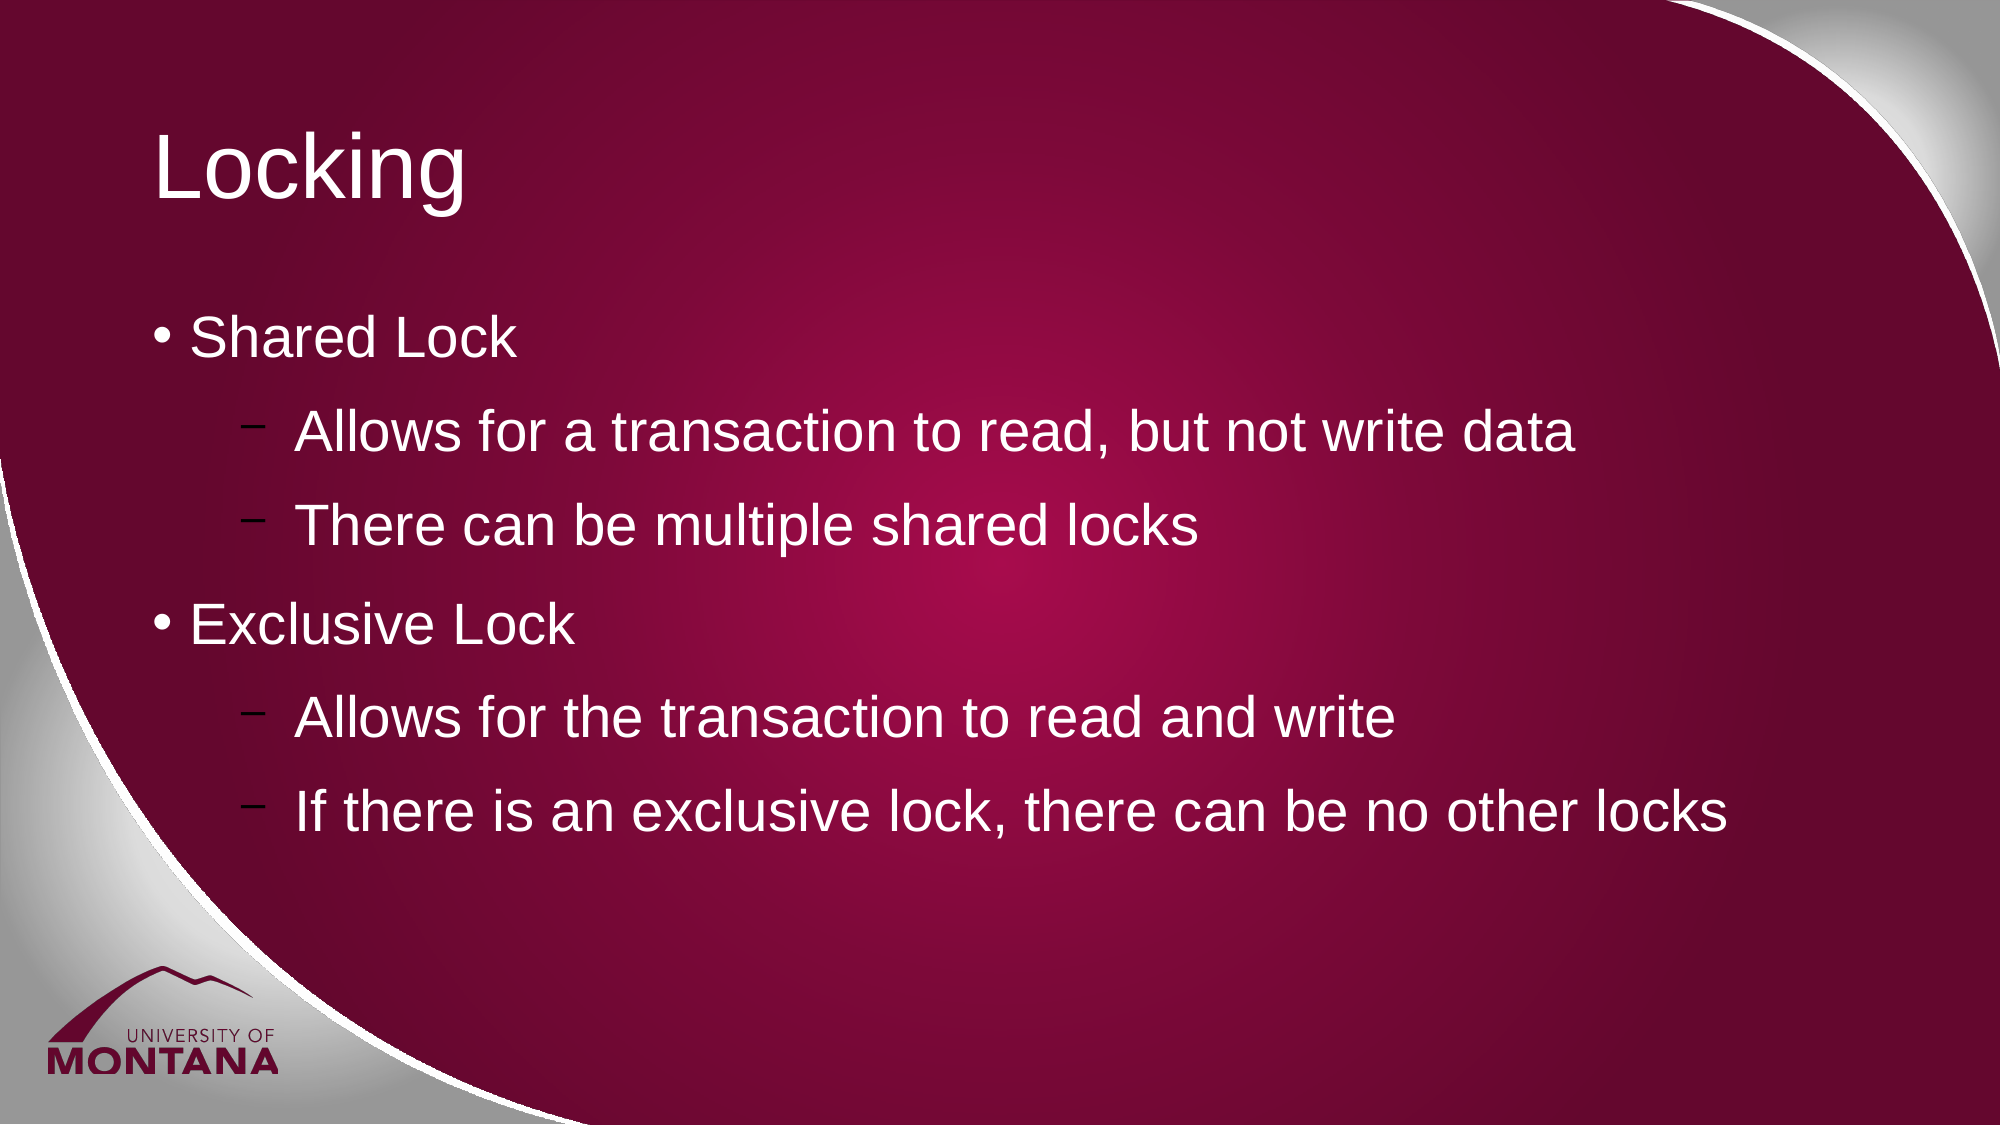

# Locking
Shared Lock
Allows for a transaction to read, but not write data
There can be multiple shared locks
Exclusive Lock
Allows for the transaction to read and write
If there is an exclusive lock, there can be no other locks